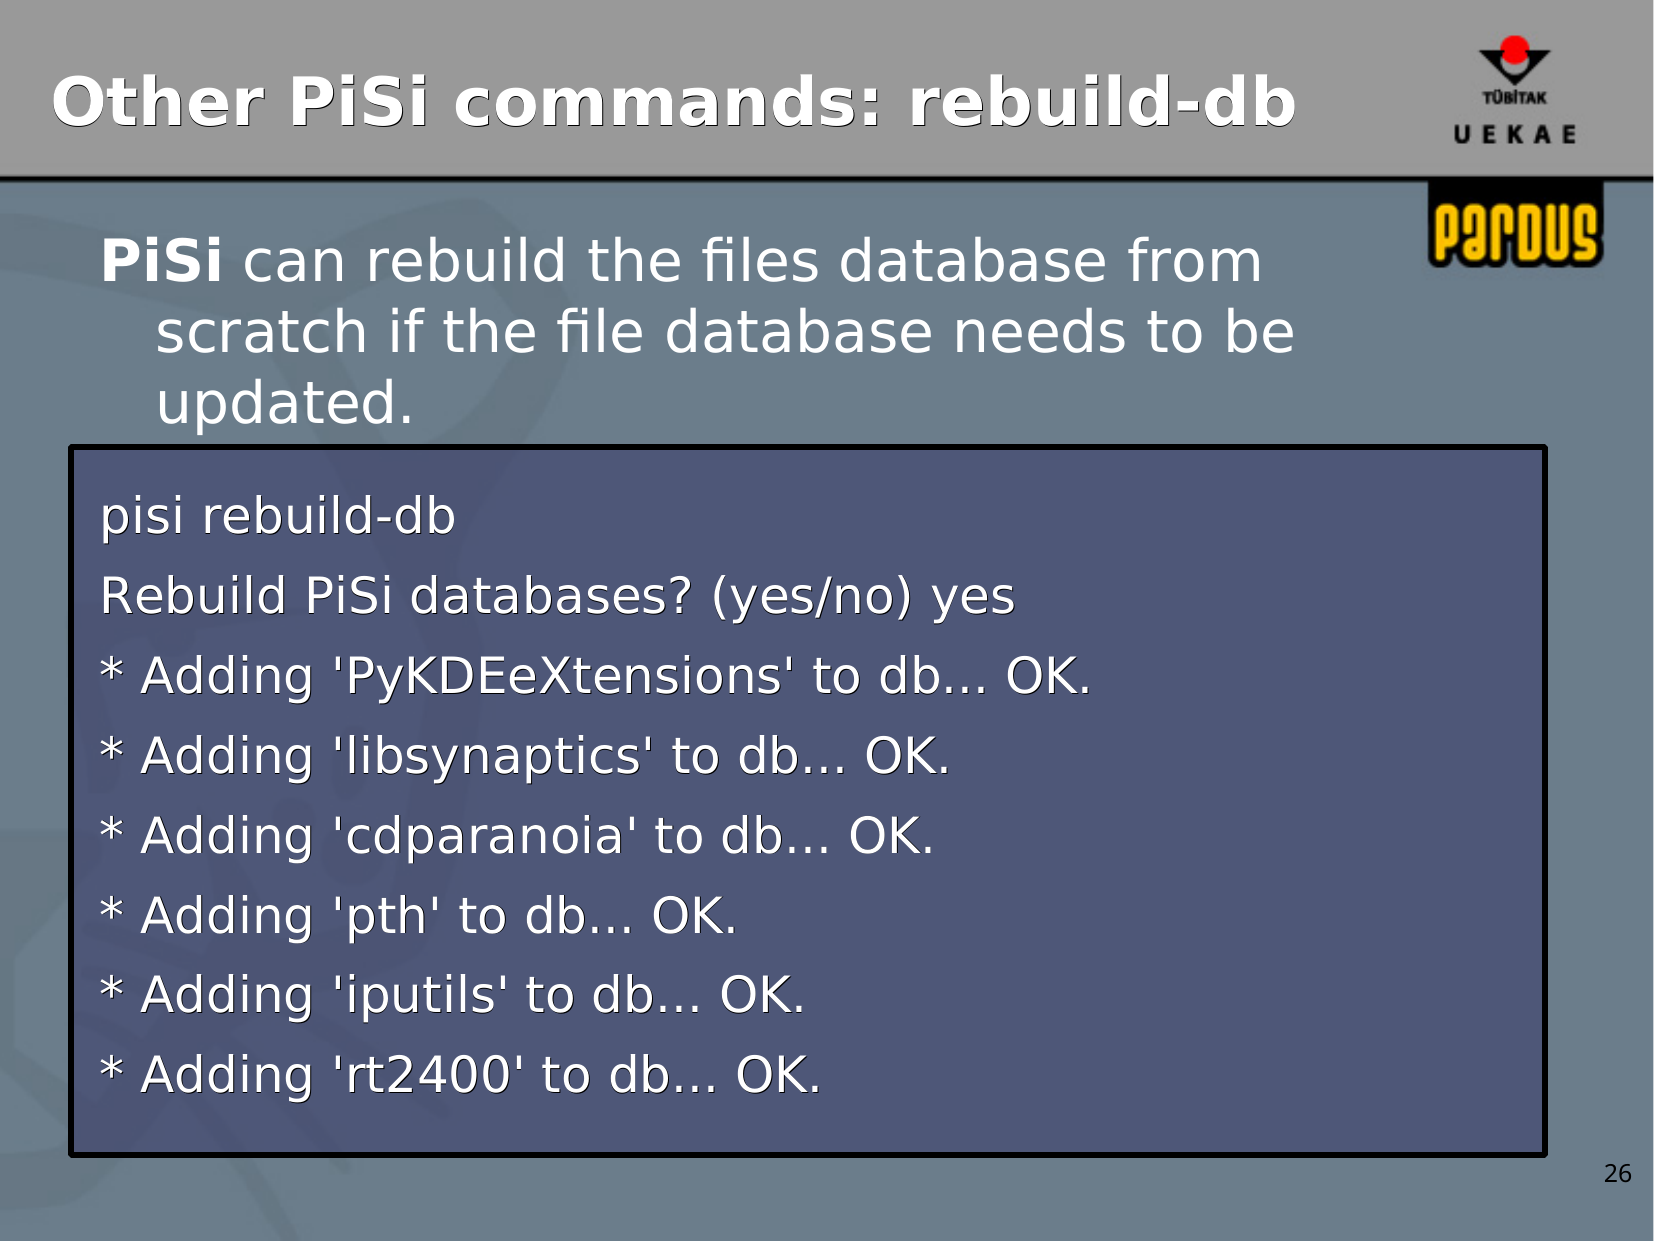

# Other PiSi commands: rebuild-db
PiSi can rebuild the files database from scratch if the file database needs to be updated.
pisi rebuild-db
Rebuild PiSi databases? (yes/no) yes
* Adding 'PyKDEeXtensions' to db... OK.
* Adding 'libsynaptics' to db... OK.
* Adding 'cdparanoia' to db... OK.
* Adding 'pth' to db... OK.
* Adding 'iputils' to db... OK.
* Adding 'rt2400' to db... OK.